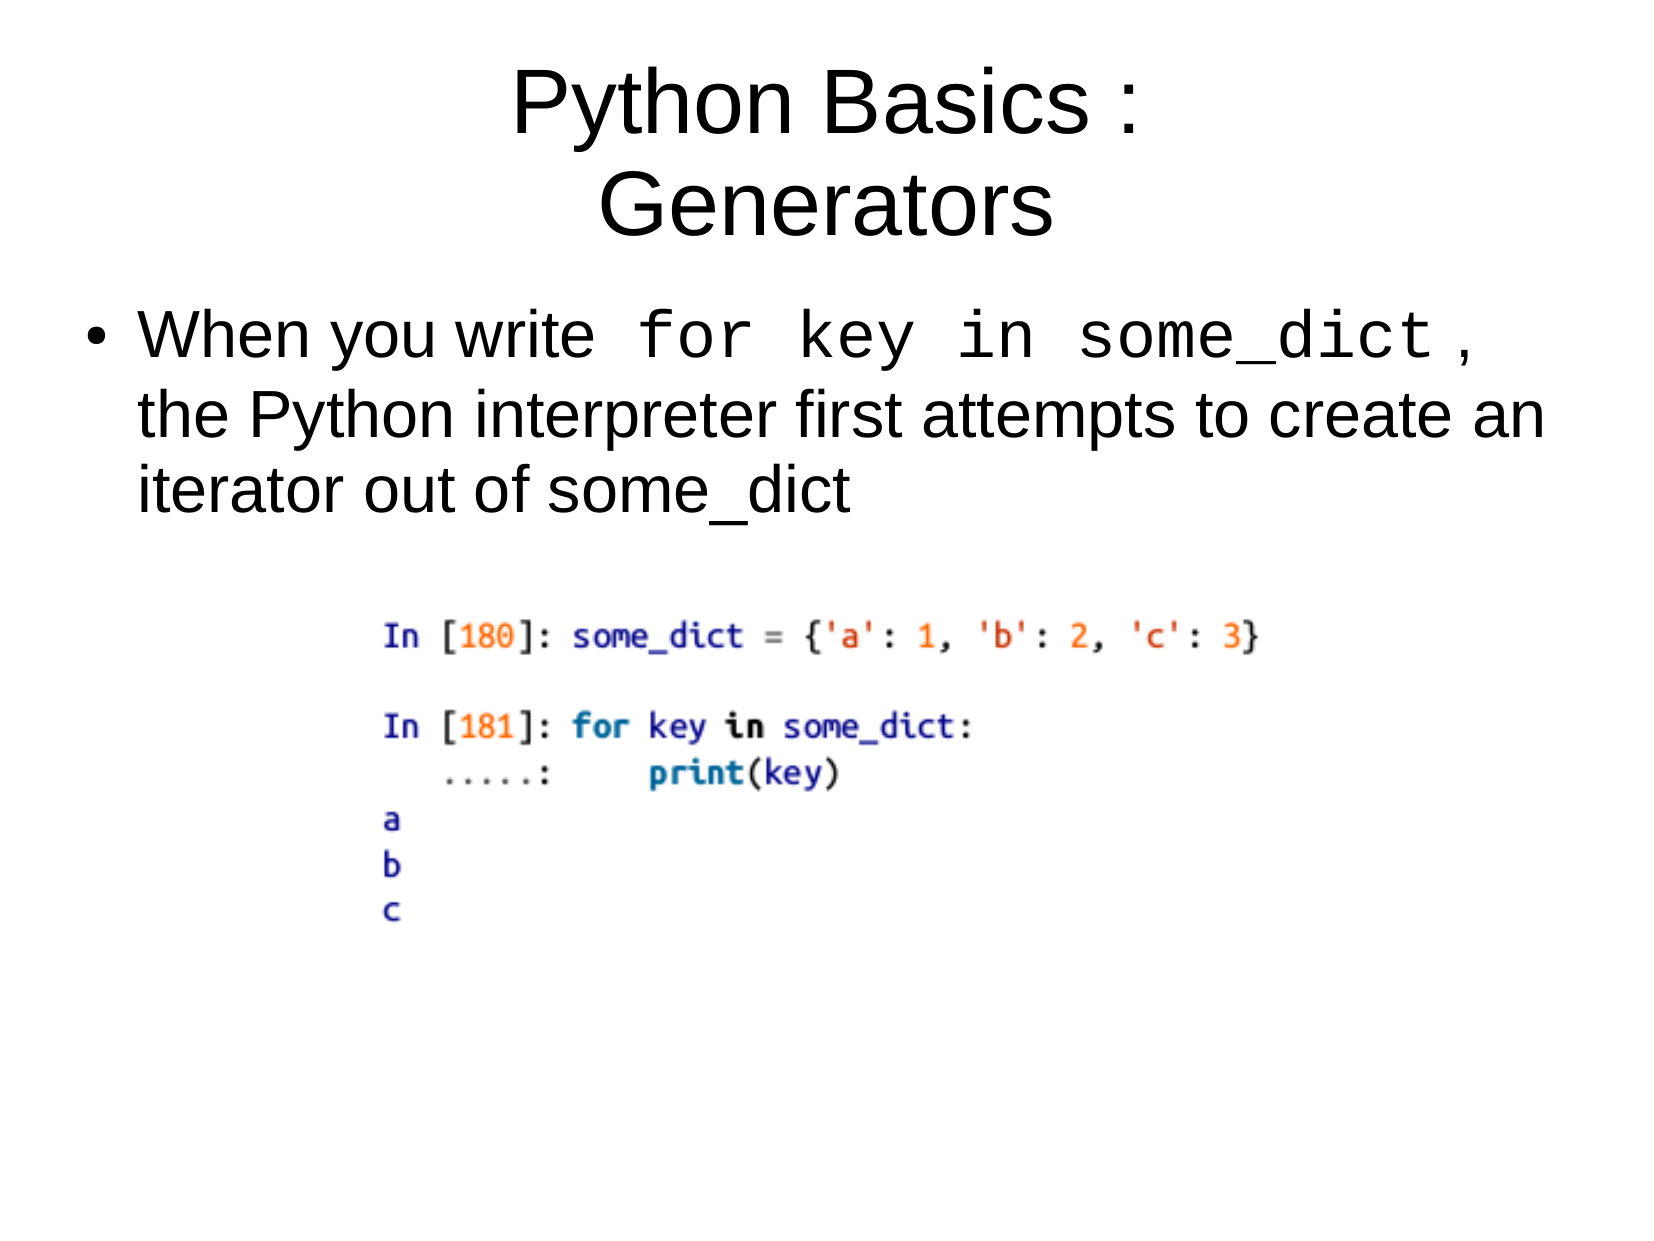

# Python Basics : Generators
When you write for key in some_dict , the Python interpreter first attempts to create an iterator out of some_dict